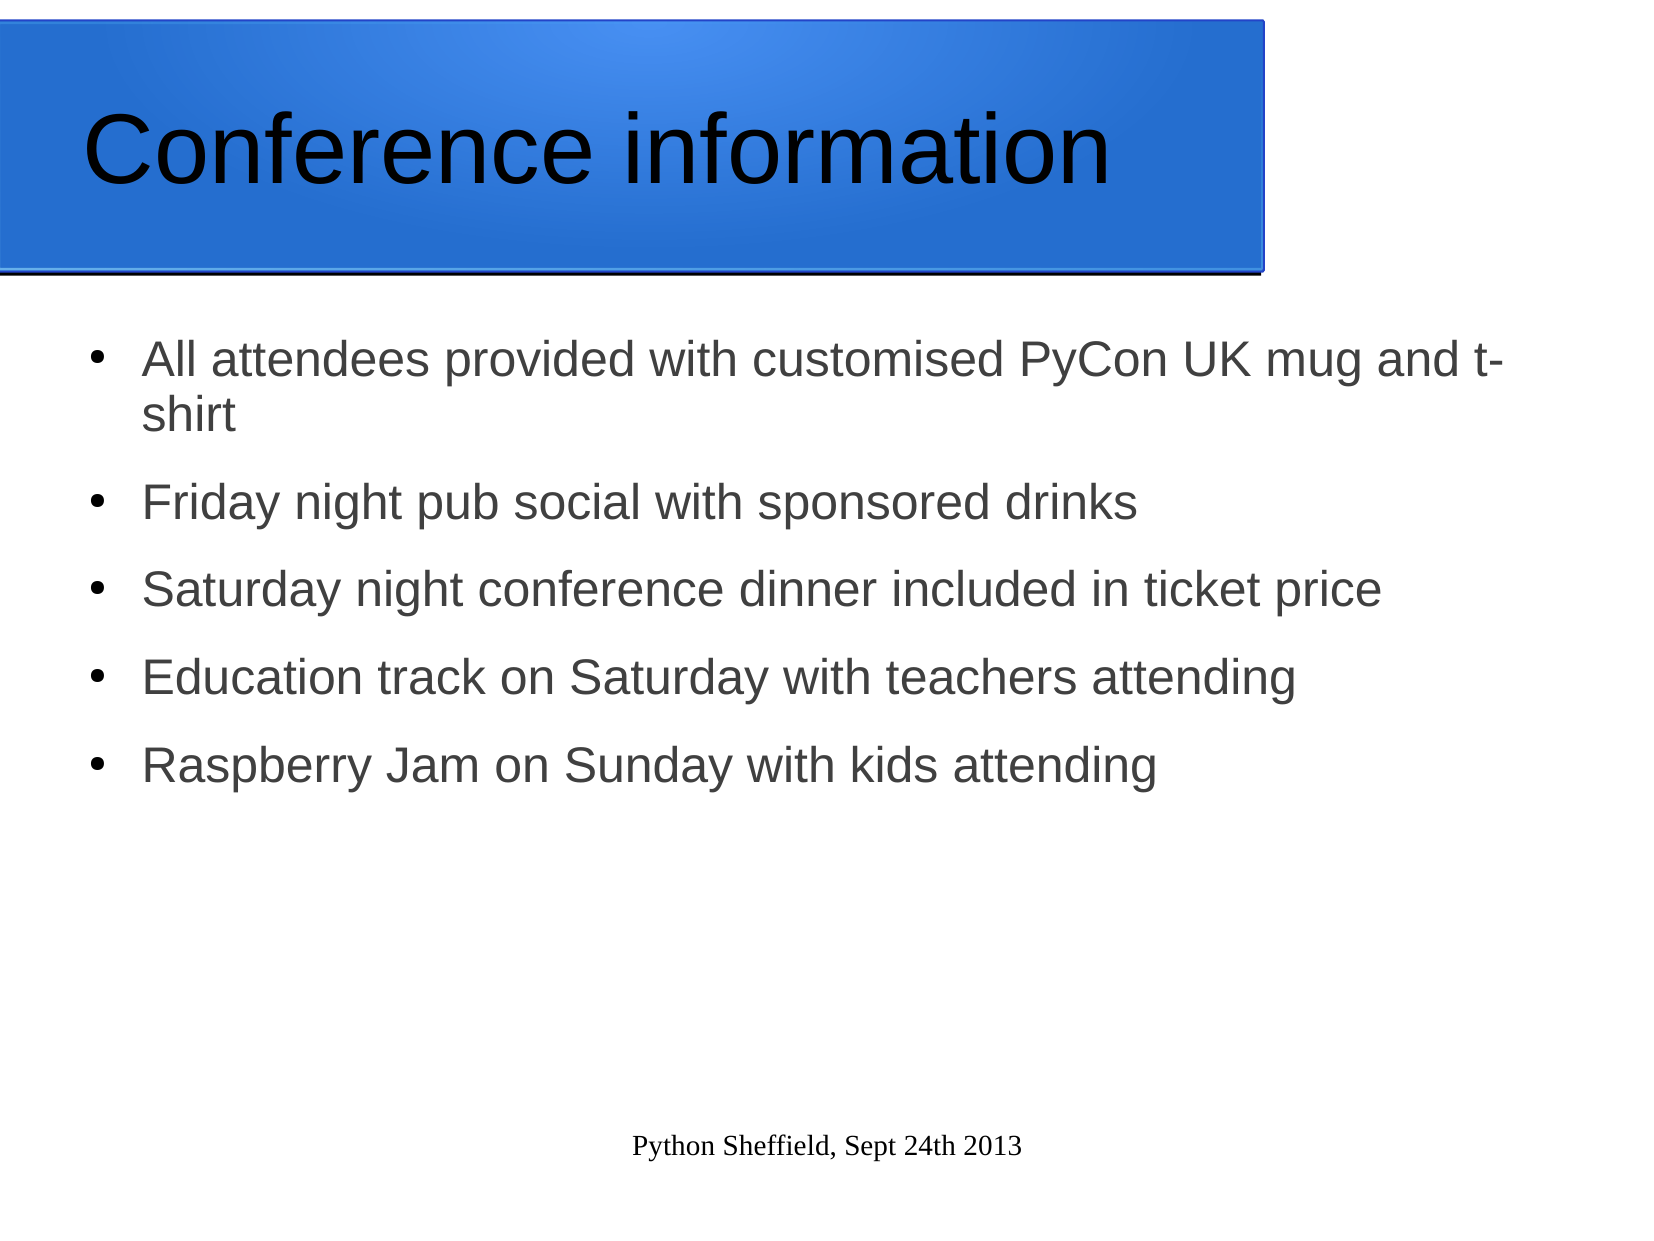

# Conference information
All attendees provided with customised PyCon UK mug and t-shirt
Friday night pub social with sponsored drinks
Saturday night conference dinner included in ticket price
Education track on Saturday with teachers attending
Raspberry Jam on Sunday with kids attending
Python Sheffield, Sept 24th 2013